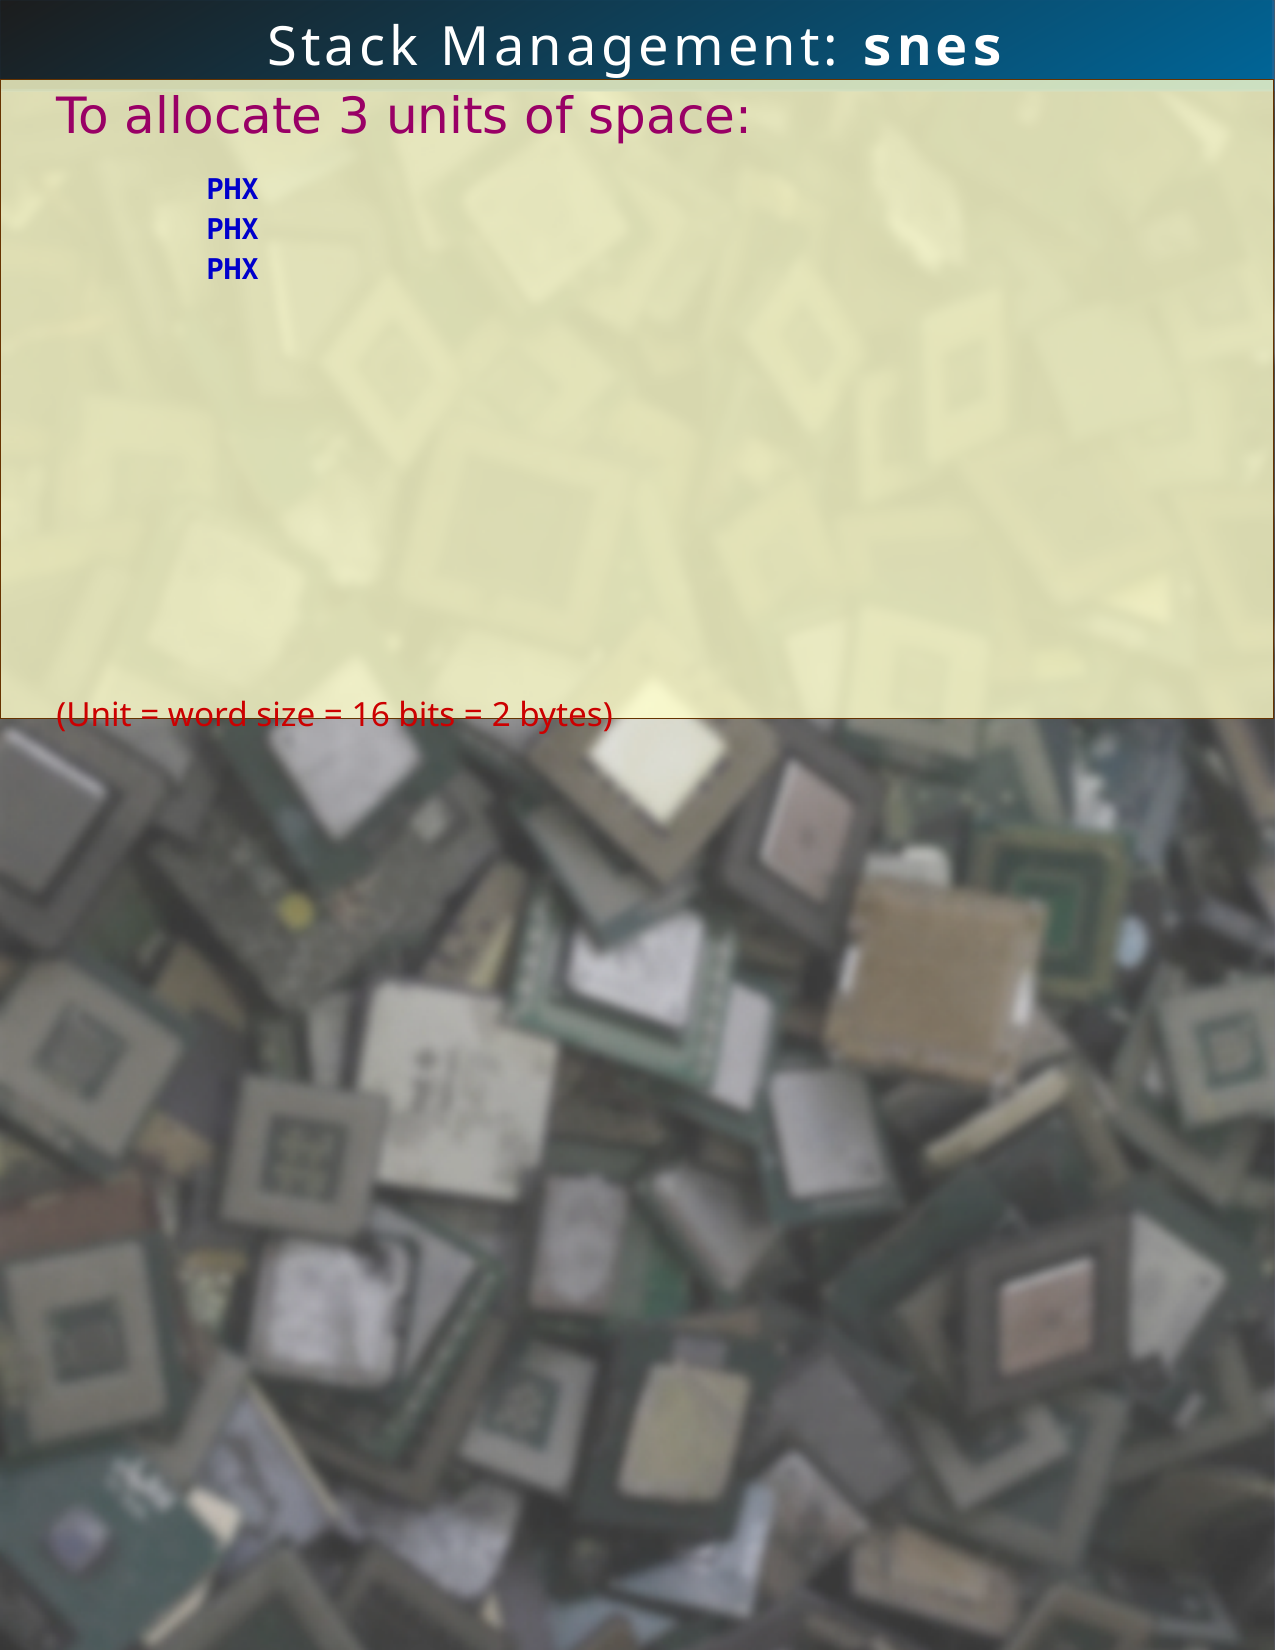

Stack Management: snes
To allocate 3 units of space:
		PHX
		PHX
		PHX
(Unit = word size = 16 bits = 2 bytes)